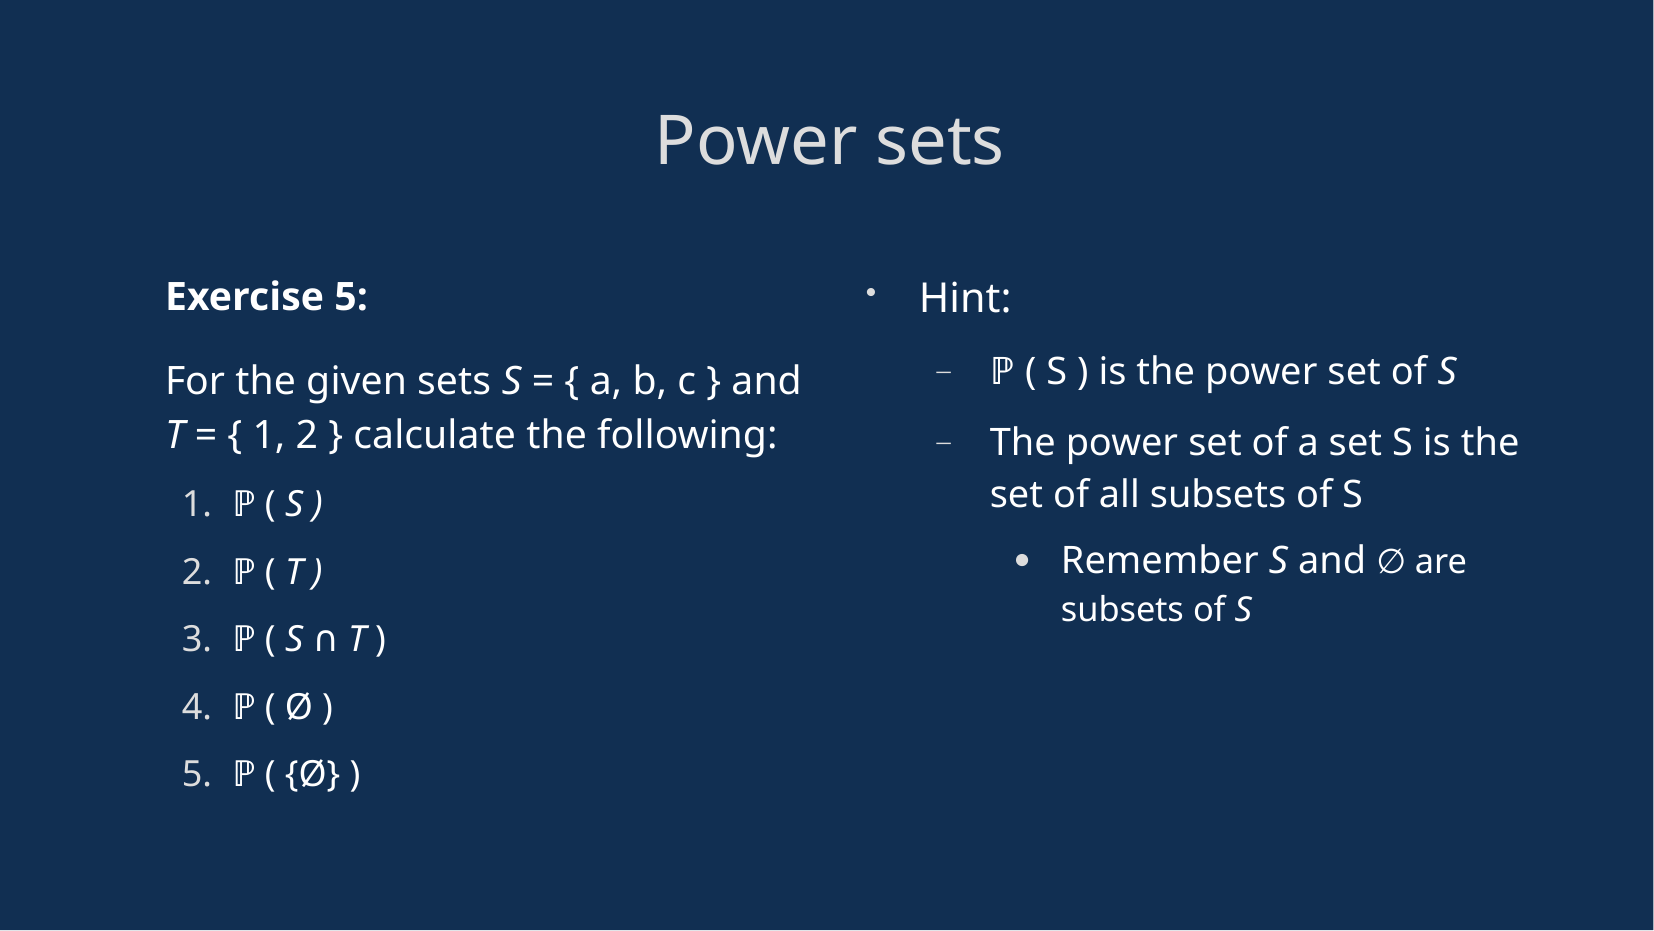

# Power sets
Exercise 5:
For the given sets S = { a, b, c } and T = { 1, 2 } calculate the following:
ℙ ( S )
ℙ ( T )
ℙ ( S ∩ T )
ℙ ( Ø )
ℙ ( {Ø} )
Hint:
ℙ ( S ) is the power set of S
The power set of a set S is the set of all subsets of S
Remember S and ∅ are subsets of S